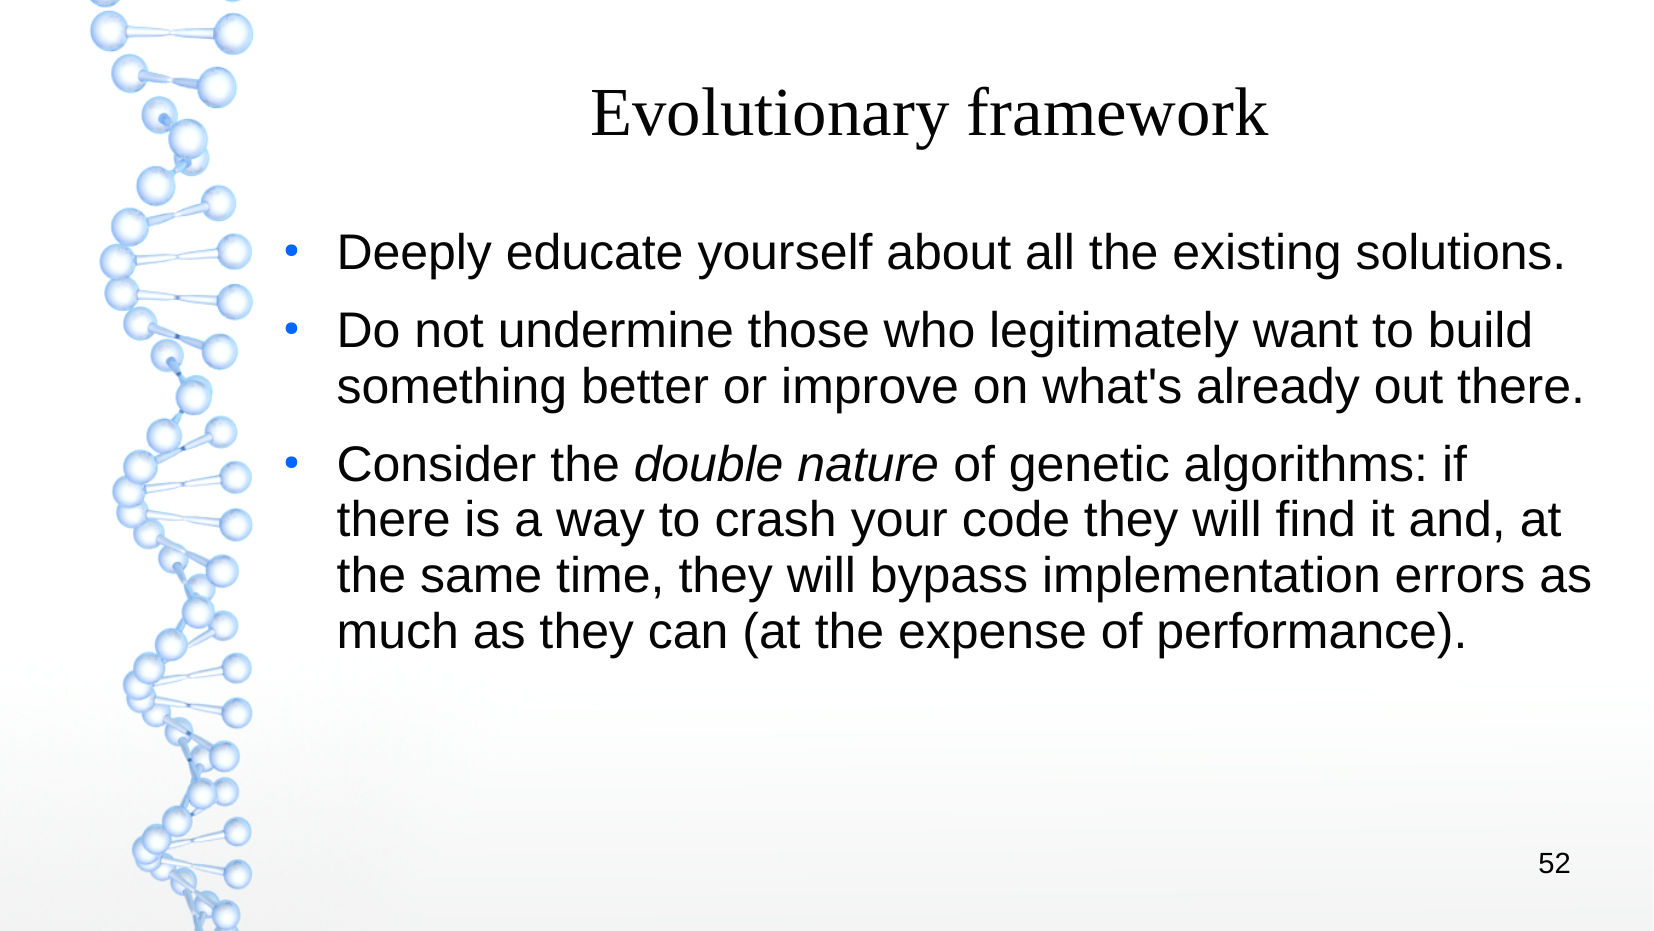

# Evolutionary framework
Deeply educate yourself about all the existing solutions.
Do not undermine those who legitimately want to build something better or improve on what's already out there.
Consider the double nature of genetic algorithms: if there is a way to crash your code they will find it and, at the same time, they will bypass implementation errors as much as they can (at the expense of performance).
52